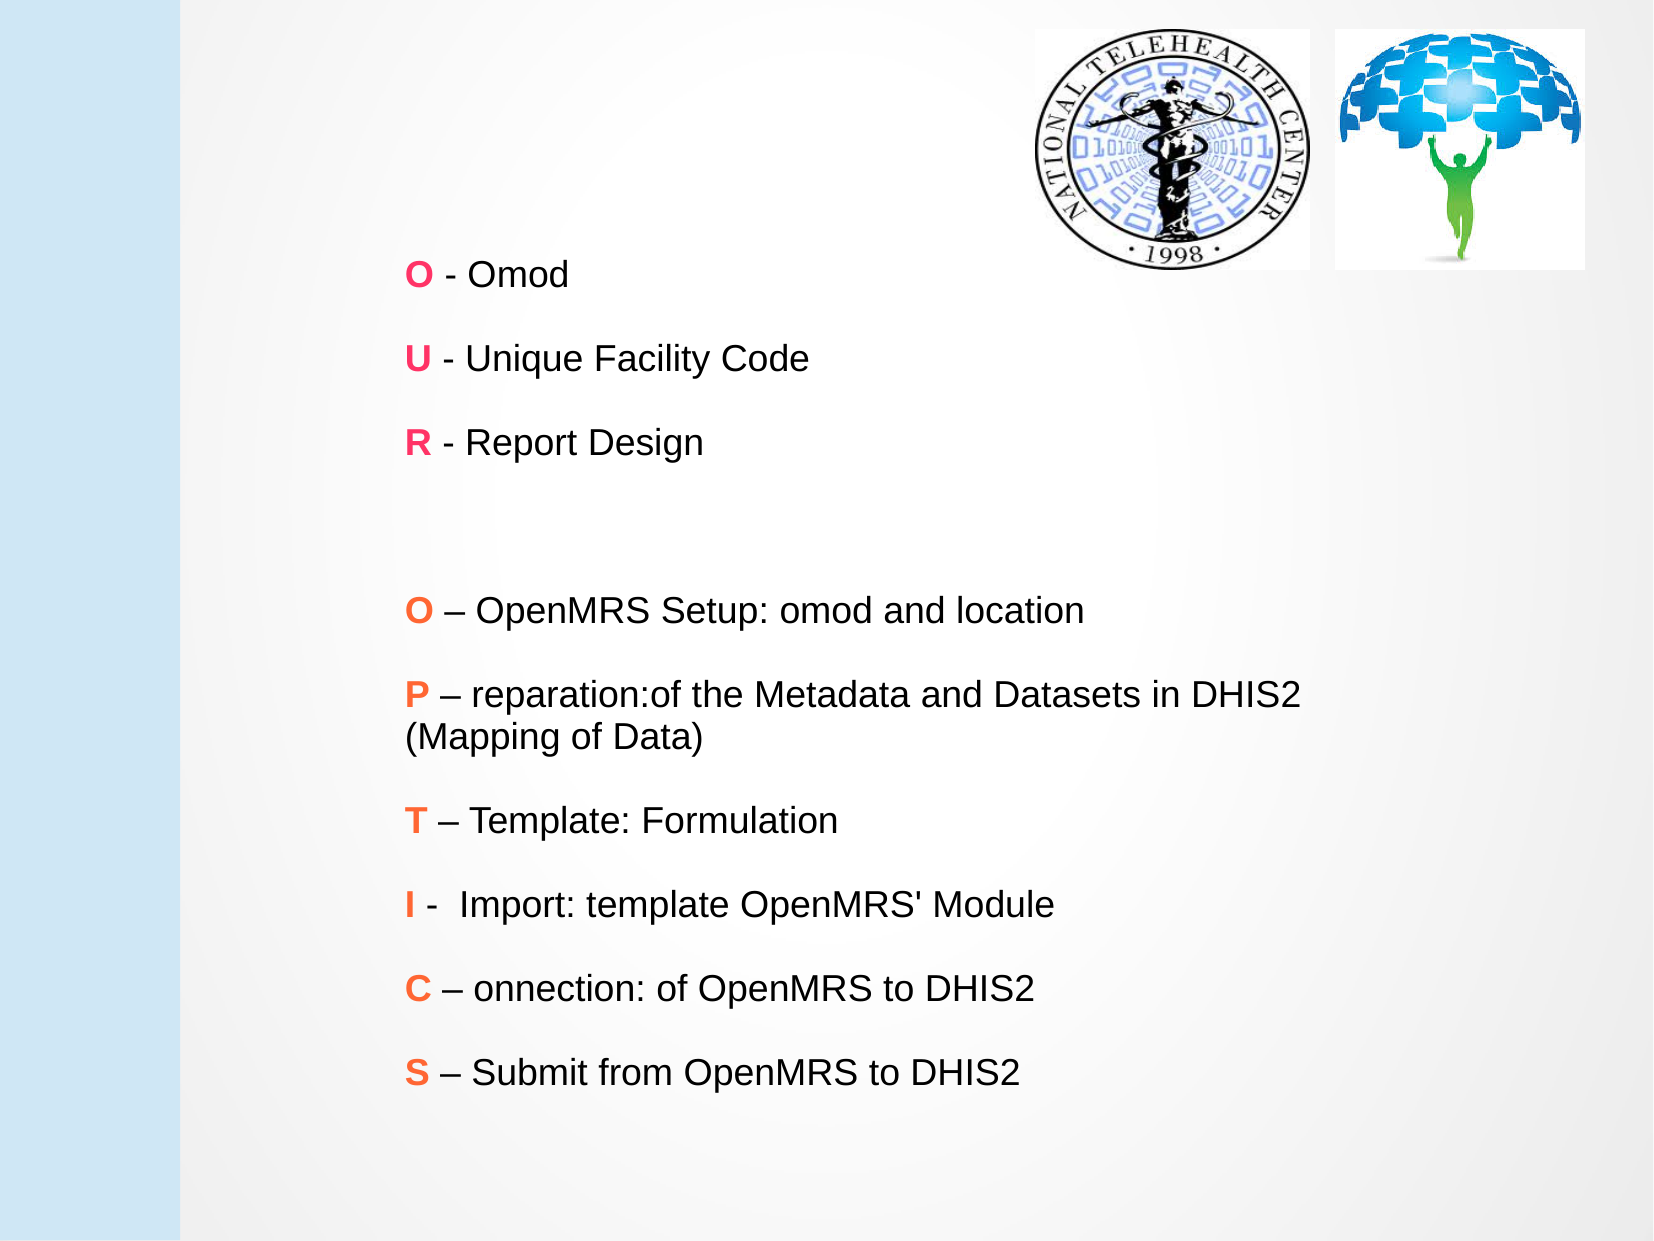

O - Omod
U - Unique Facility Code
R - Report Design
O – OpenMRS Setup: omod and location
P – reparation:of the Metadata and Datasets in DHIS2 (Mapping of Data)
T – Template: Formulation
I - Import: template OpenMRS' Module
C – onnection: of OpenMRS to DHIS2
S – Submit from OpenMRS to DHIS2